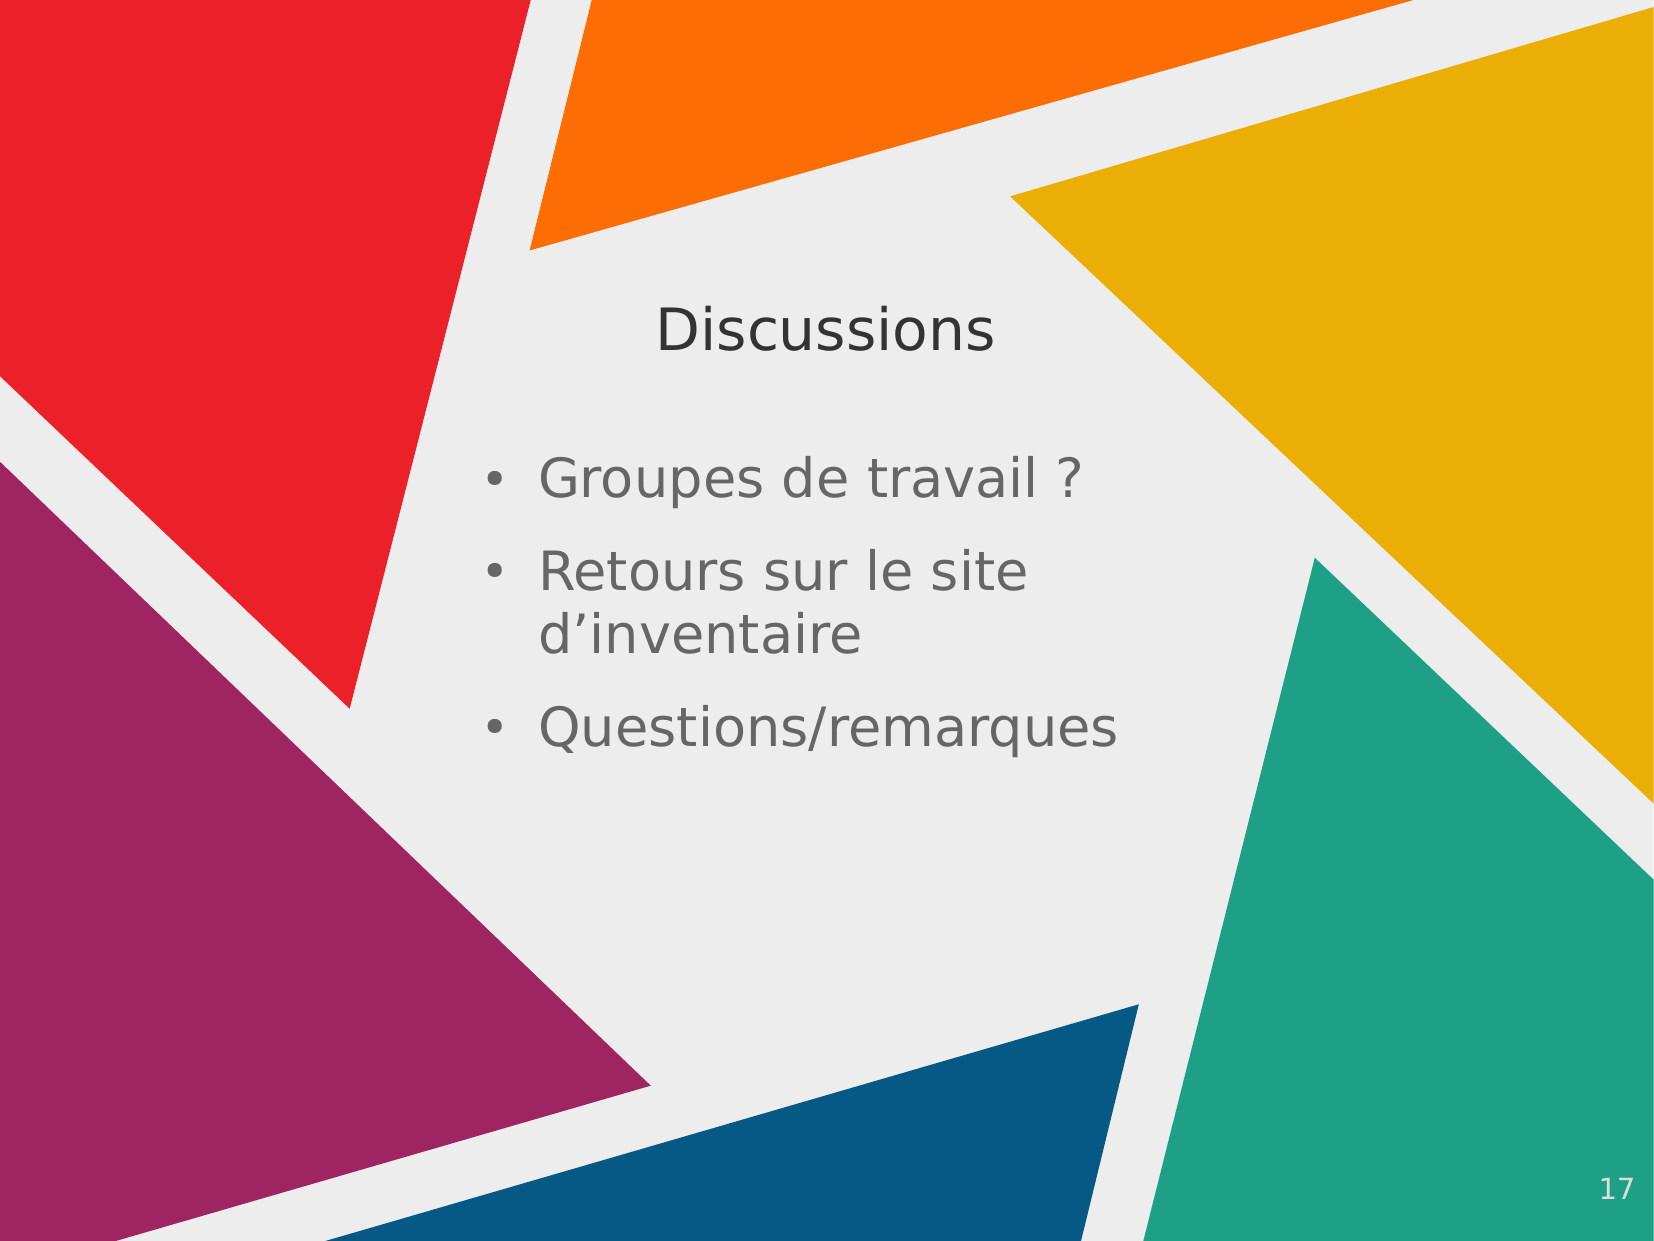

# Discussions
Groupes de travail ?
Retours sur le site d’inventaire
Questions/remarques
17